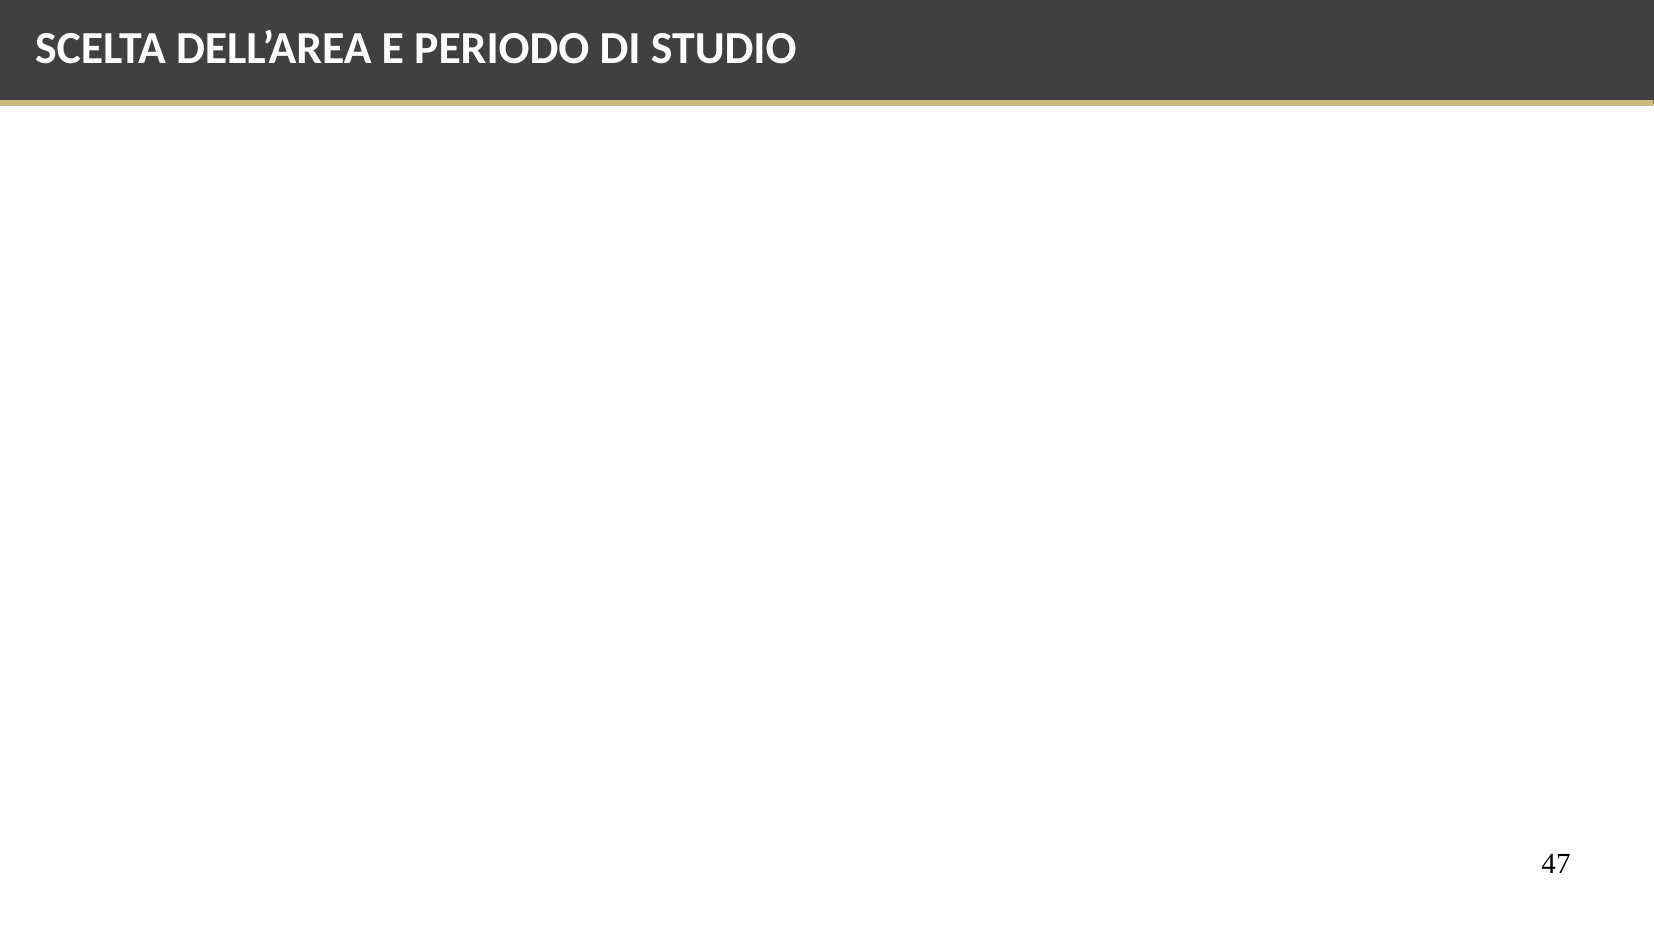

SCELTA DELL’AREA E PERIODO DI STUDIO
47